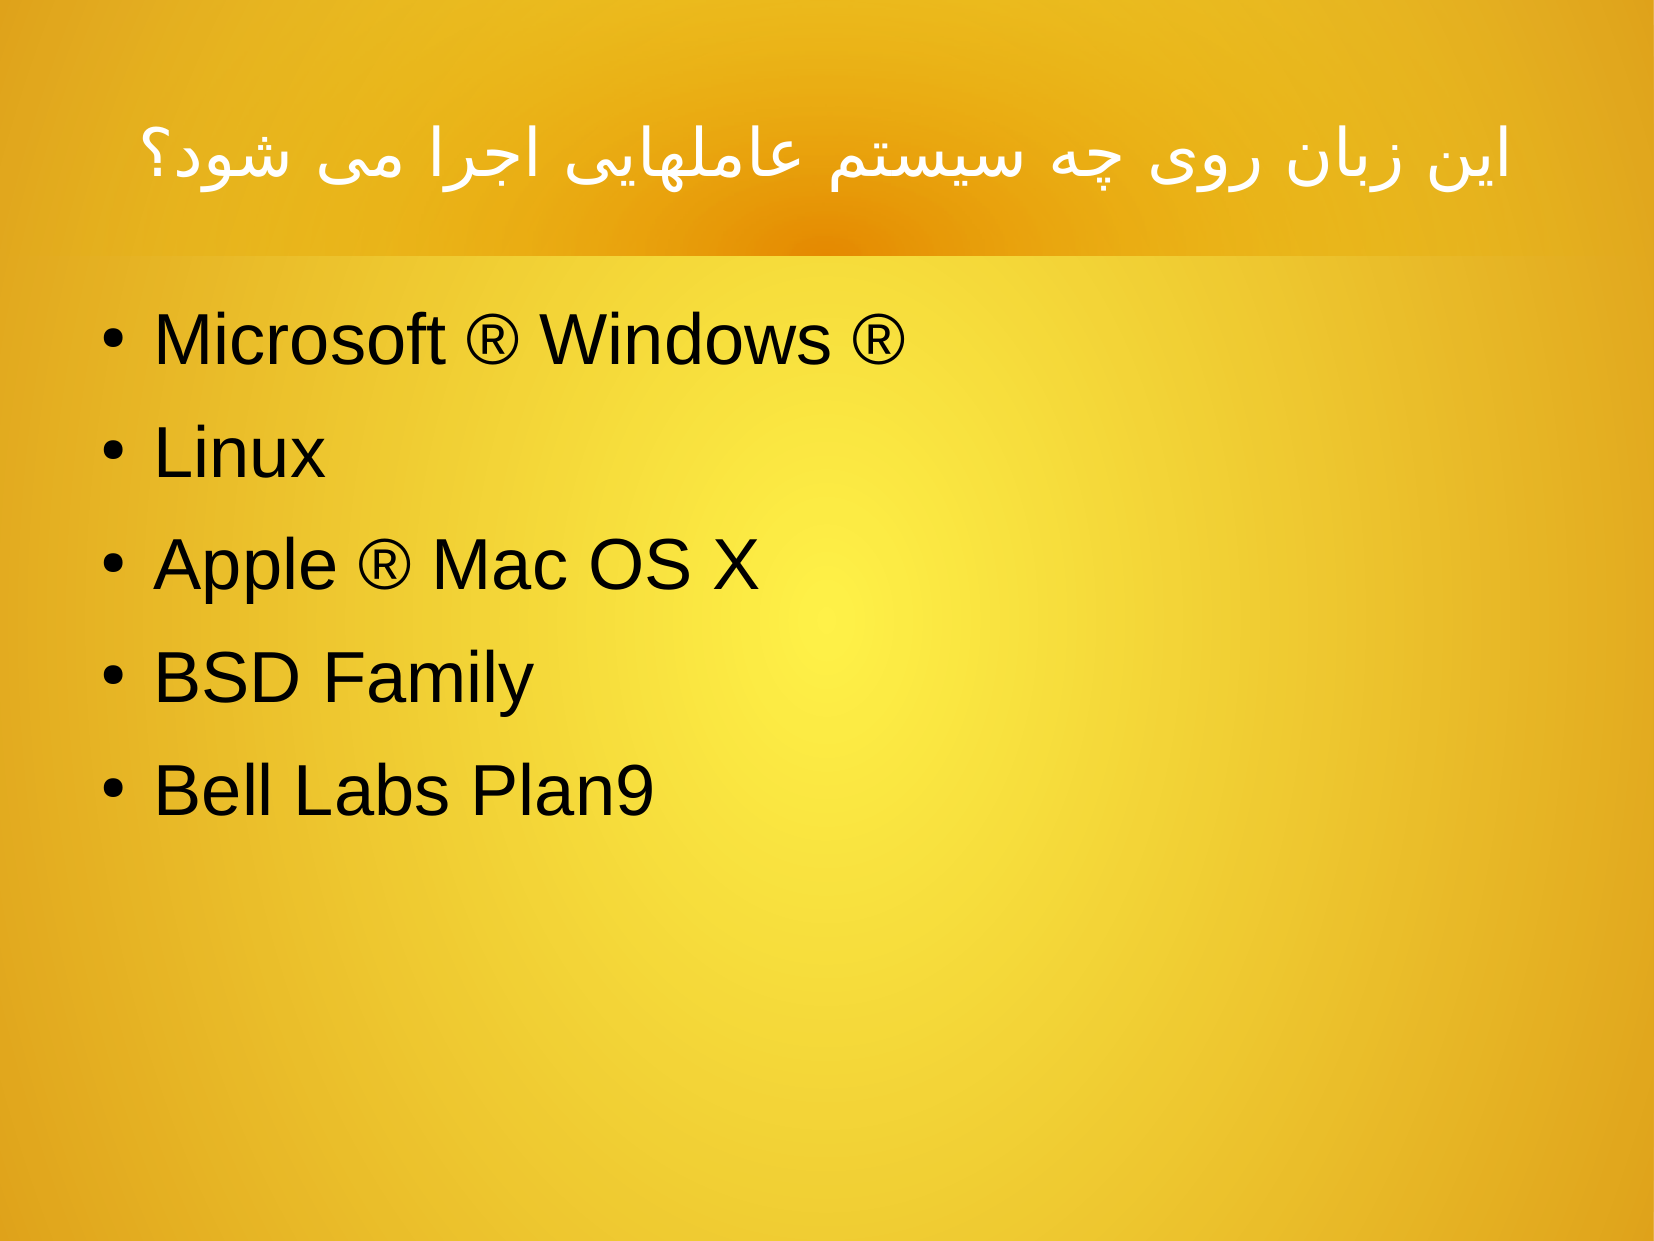

# این زبان روی چه سیستم عاملهایی اجرا می شود؟
Microsoft ® Windows ®
Linux
Apple ® Mac OS X
BSD Family
Bell Labs Plan9